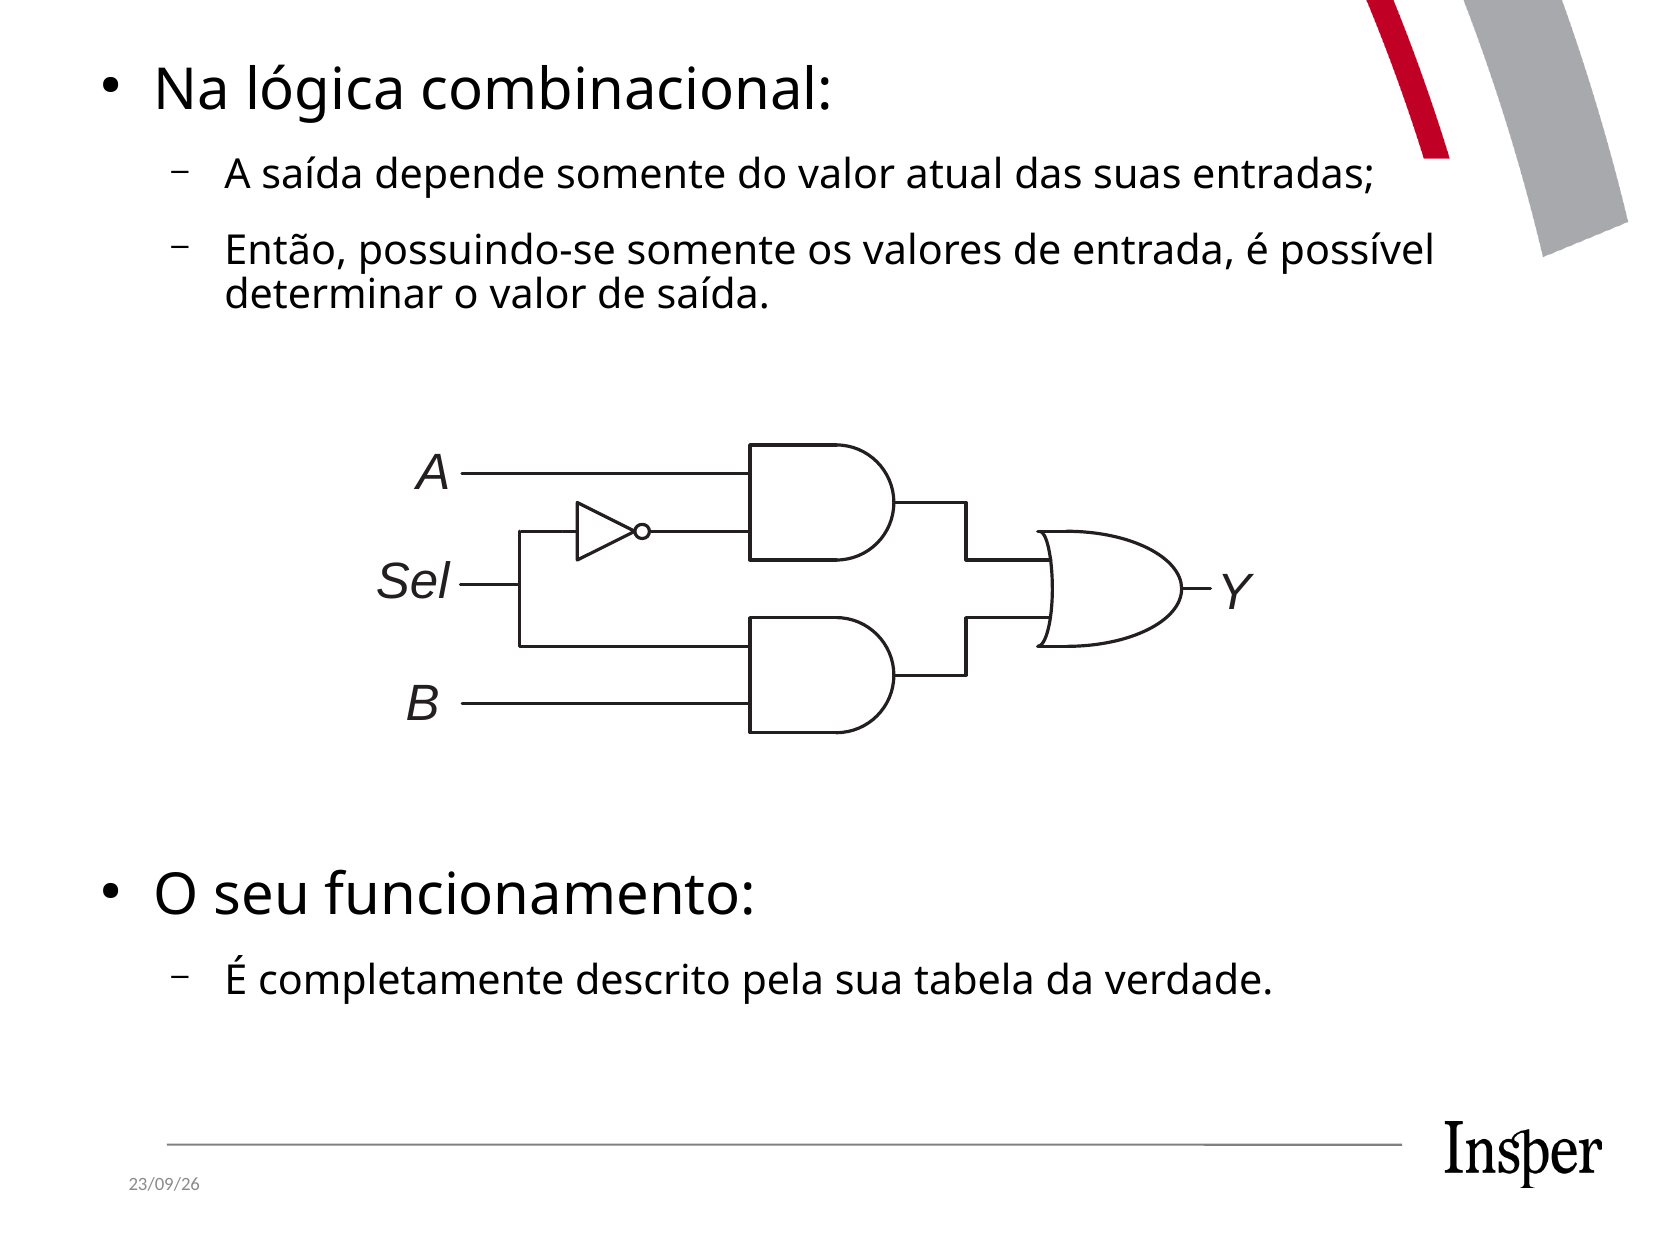

# Na lógica combinacional:
A saída depende somente do valor atual das suas entradas;
Então, possuindo-se somente os valores de entrada, é possível determinar o valor de saída.
O seu funcionamento:
É completamente descrito pela sua tabela da verdade.